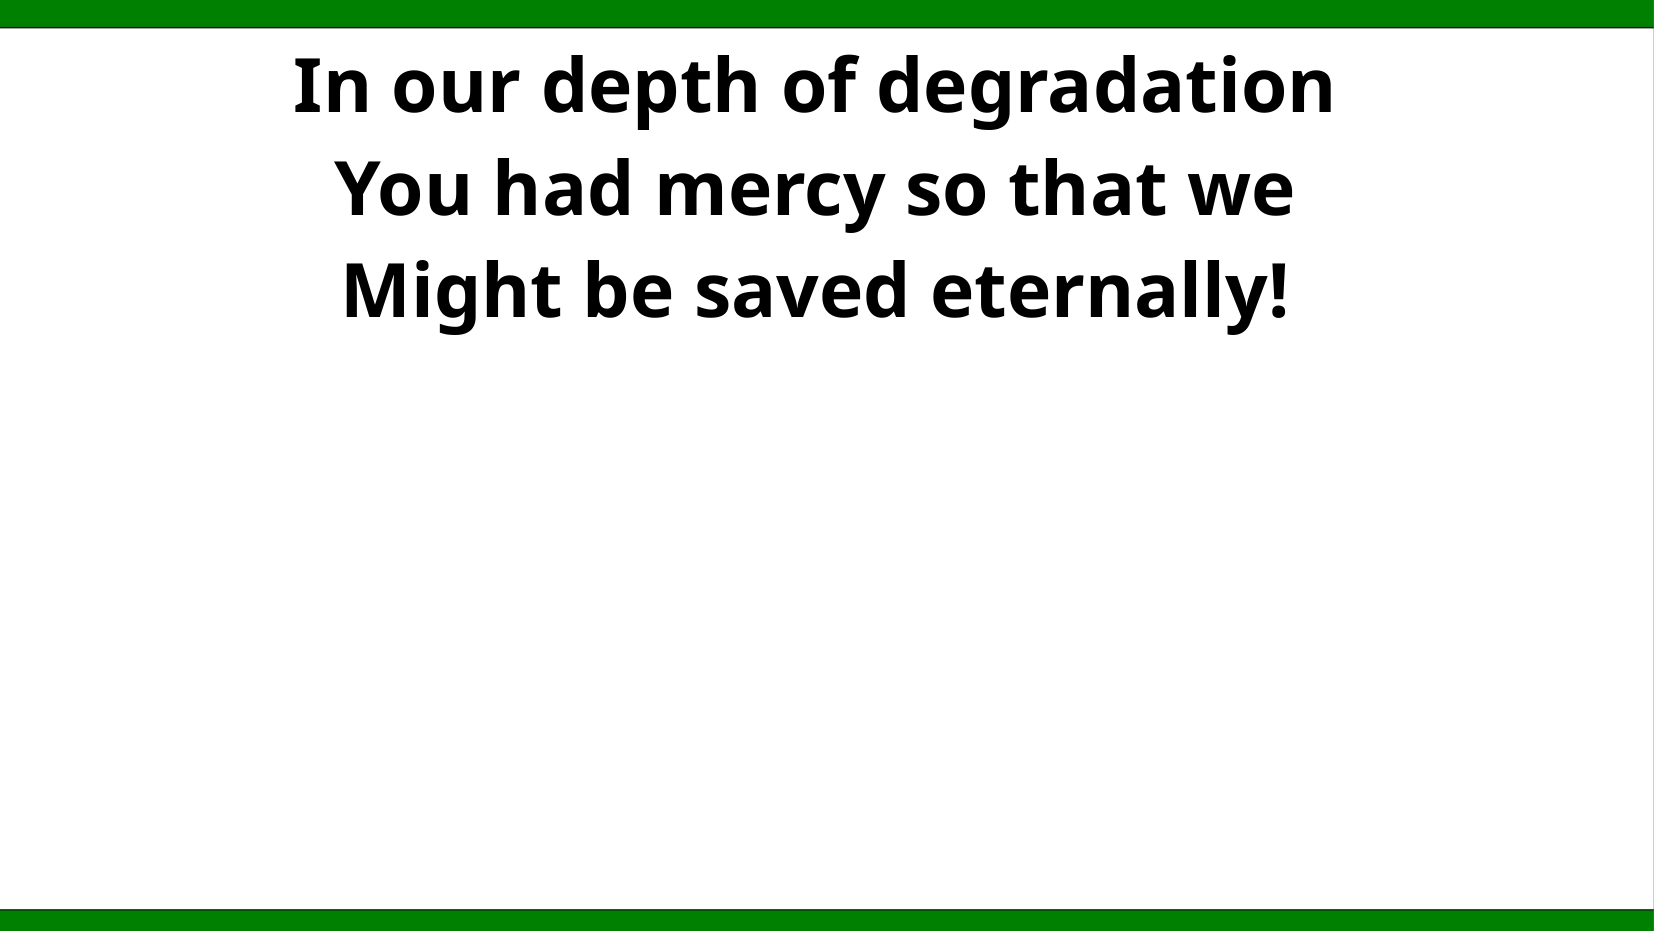

In our depth of degradation
You had mercy so that we
Might be saved eternally!